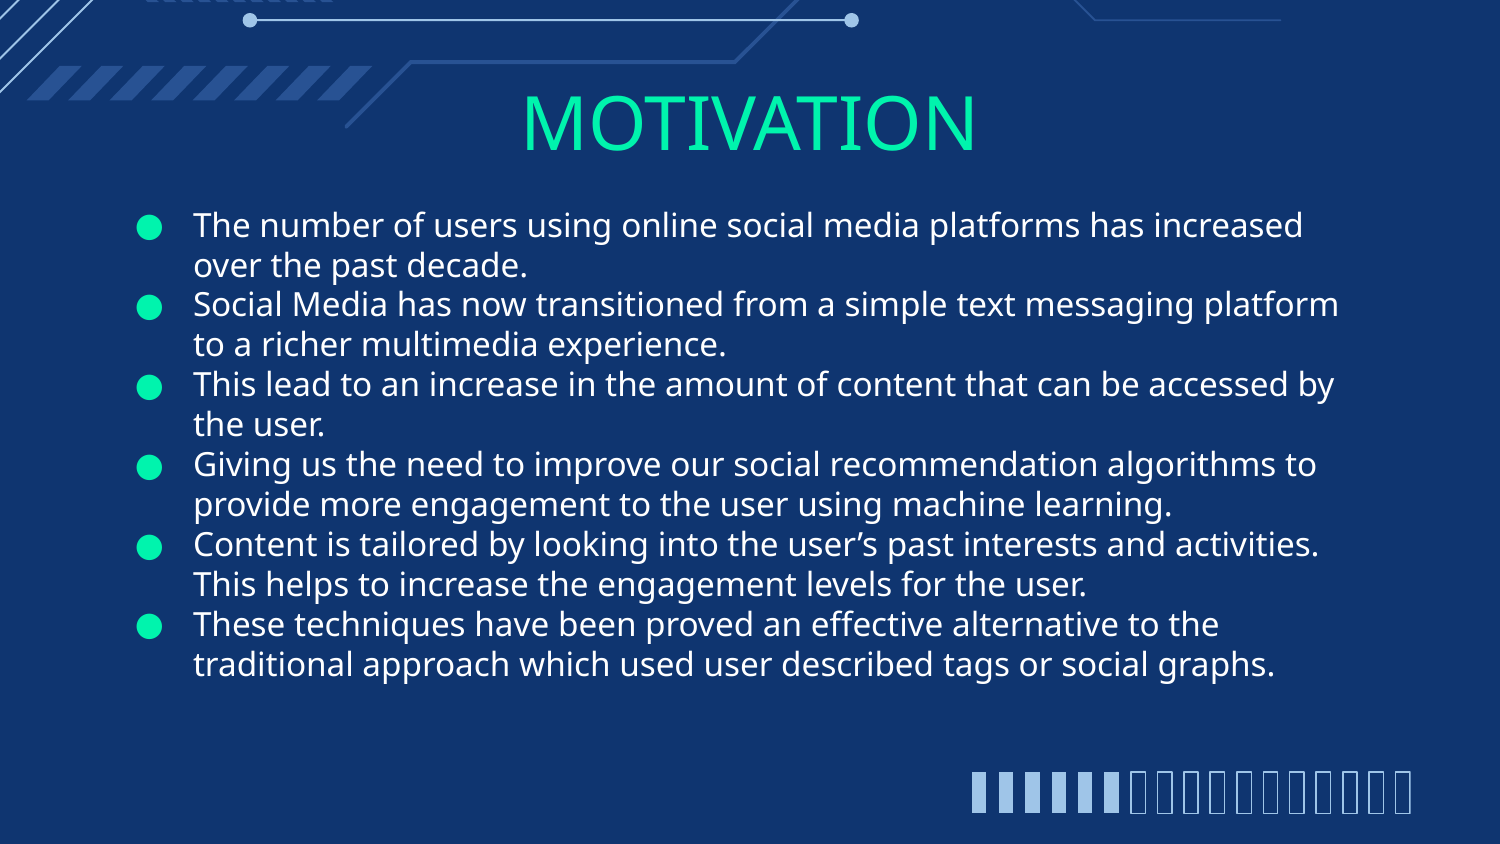

# MOTIVATION
The number of users using online social media platforms has increased over the past decade.
Social Media has now transitioned from a simple text messaging platform to a richer multimedia experience.
This lead to an increase in the amount of content that can be accessed by the user.
Giving us the need to improve our social recommendation algorithms to provide more engagement to the user using machine learning.
Content is tailored by looking into the user’s past interests and activities. This helps to increase the engagement levels for the user.
These techniques have been proved an effective alternative to the traditional approach which used user described tags or social graphs.